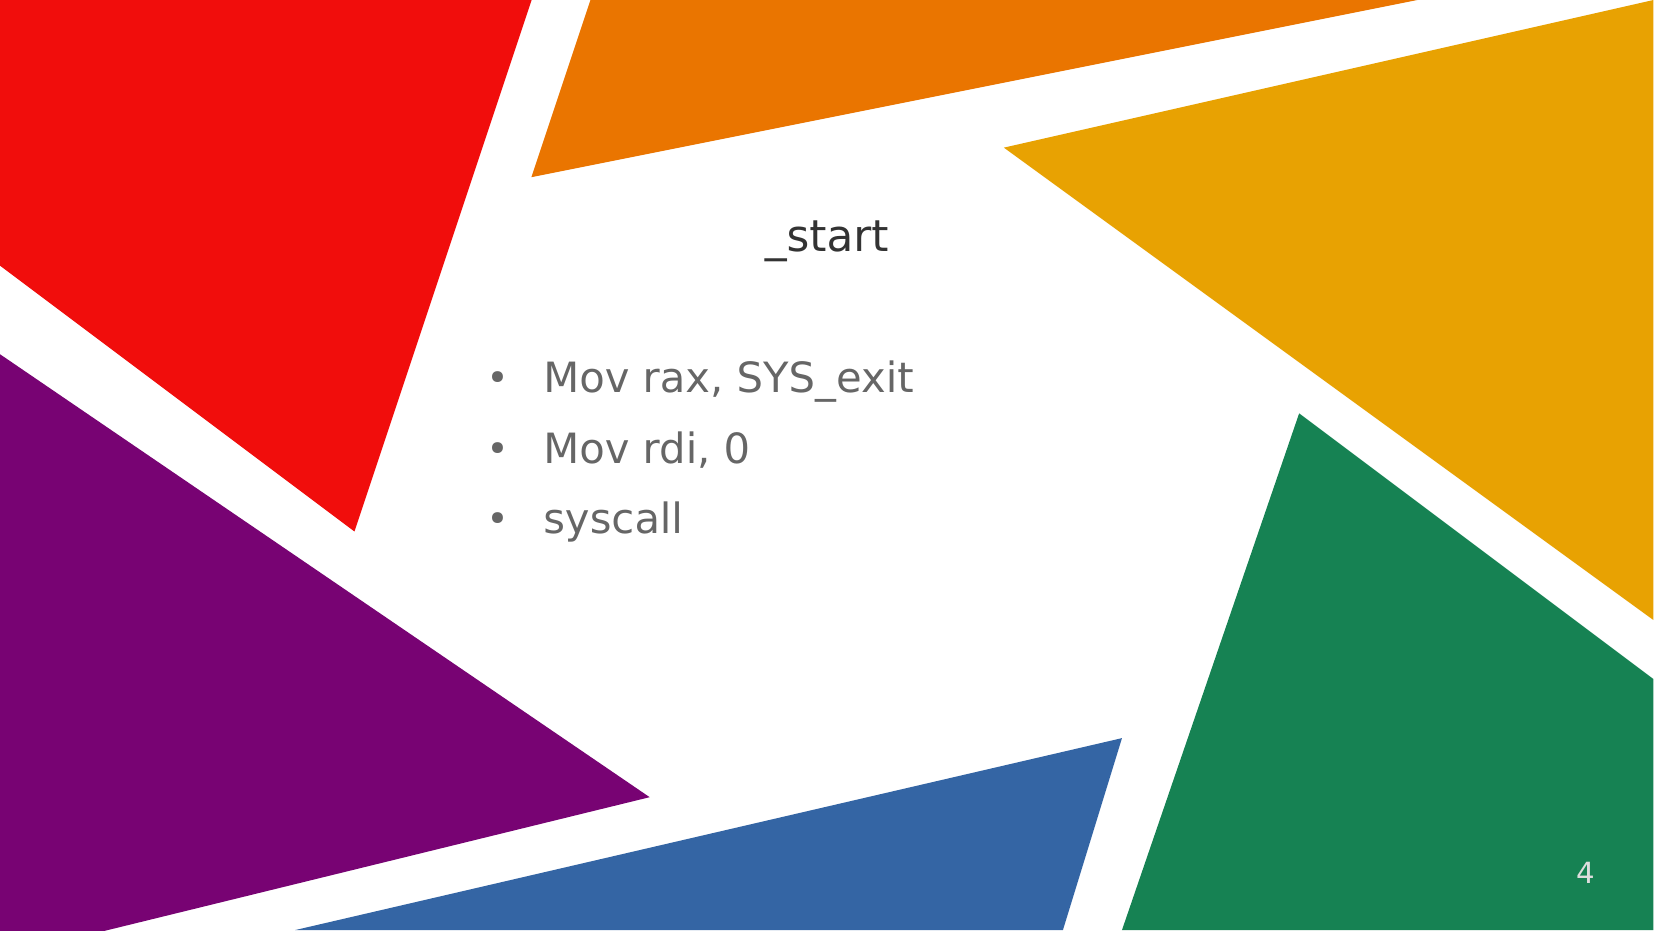

# _start
Mov rax, SYS_exit
Mov rdi, 0
syscall
4